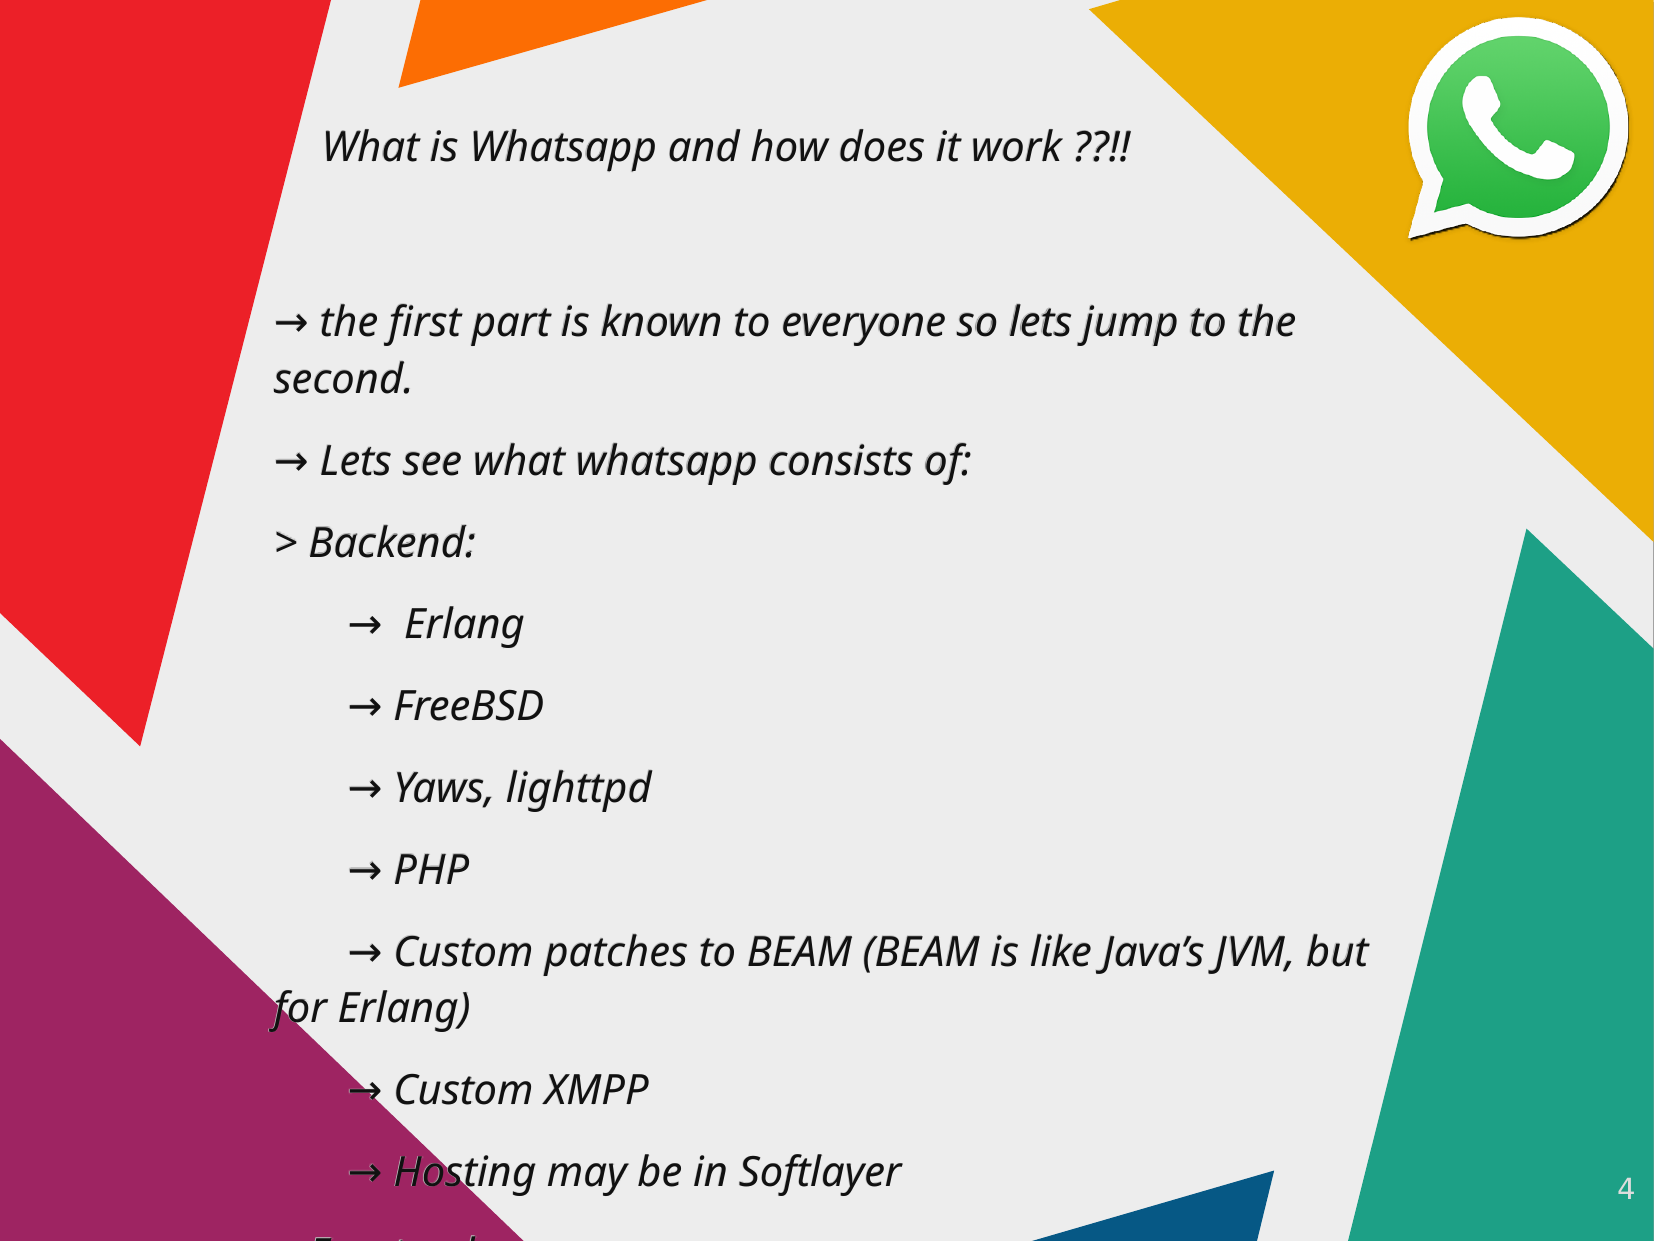

What is Whatsapp and how does it work ??!!
→ the first part is known to everyone so lets jump to the second.
→ Lets see what whatsapp consists of:
> Backend:
 	→ Erlang
 	→ FreeBSD
 	→ Yaws, lighttpd
 	→ PHP
 	→ Custom patches to BEAM (BEAM is like Java’s JVM, but for Erlang)
 	→ Custom XMPP
 	→ Hosting may be in Softlayer
> Frontend
 	→ Seven client platforms: iPhone, Android, Blackberry, Nokia Symbian 		S60, Nokia S40, Windows Phone, ?
 	 → SQLite
4